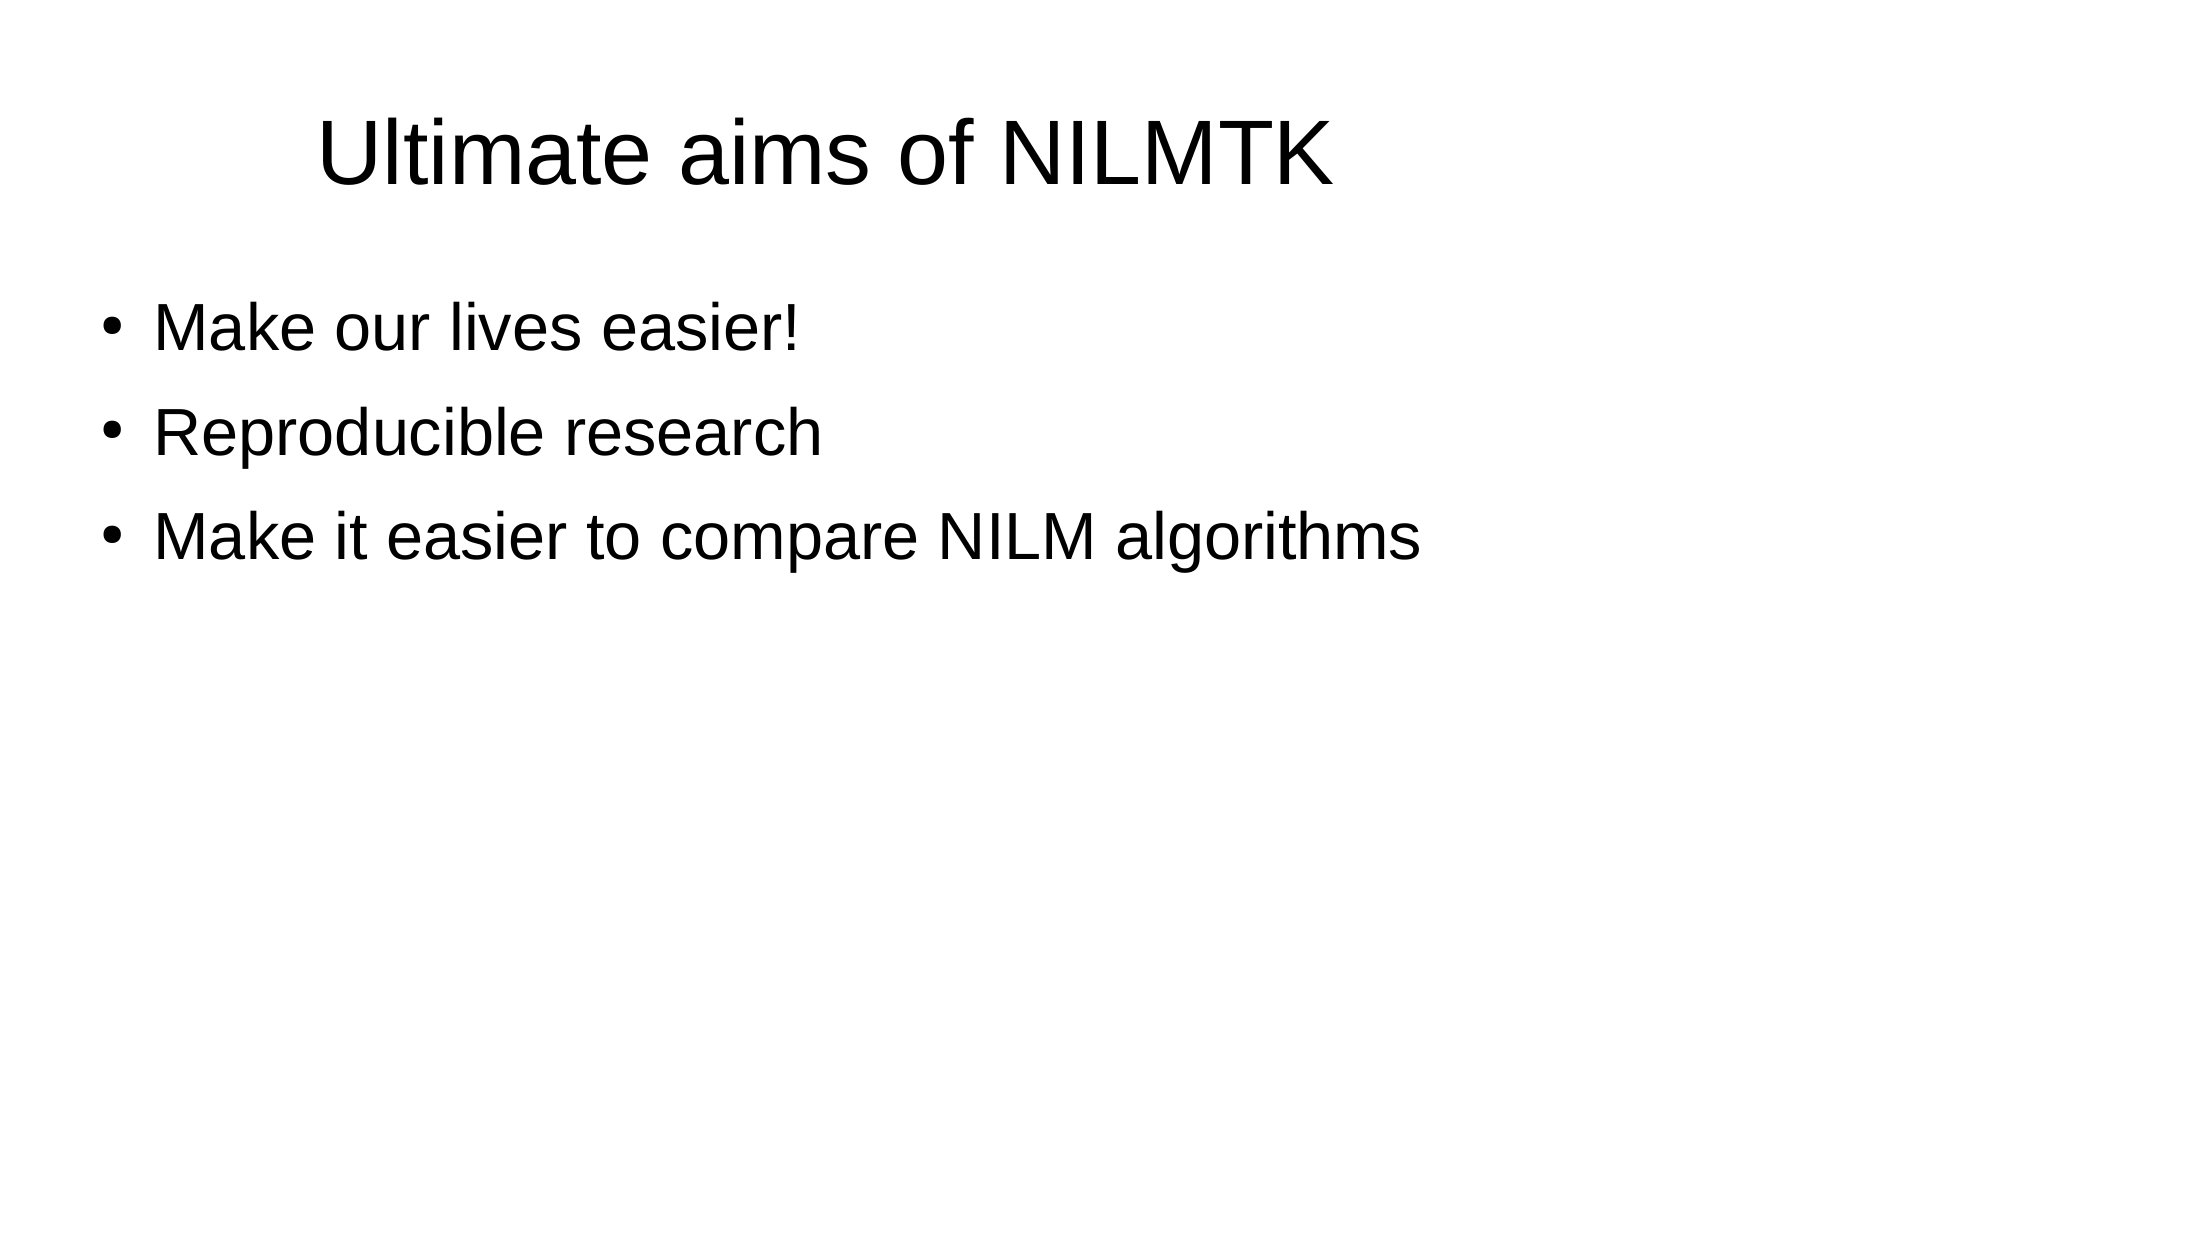

# Ultimate aims of NILMTK
Make our lives easier!
Reproducible research
Make it easier to compare NILM algorithms